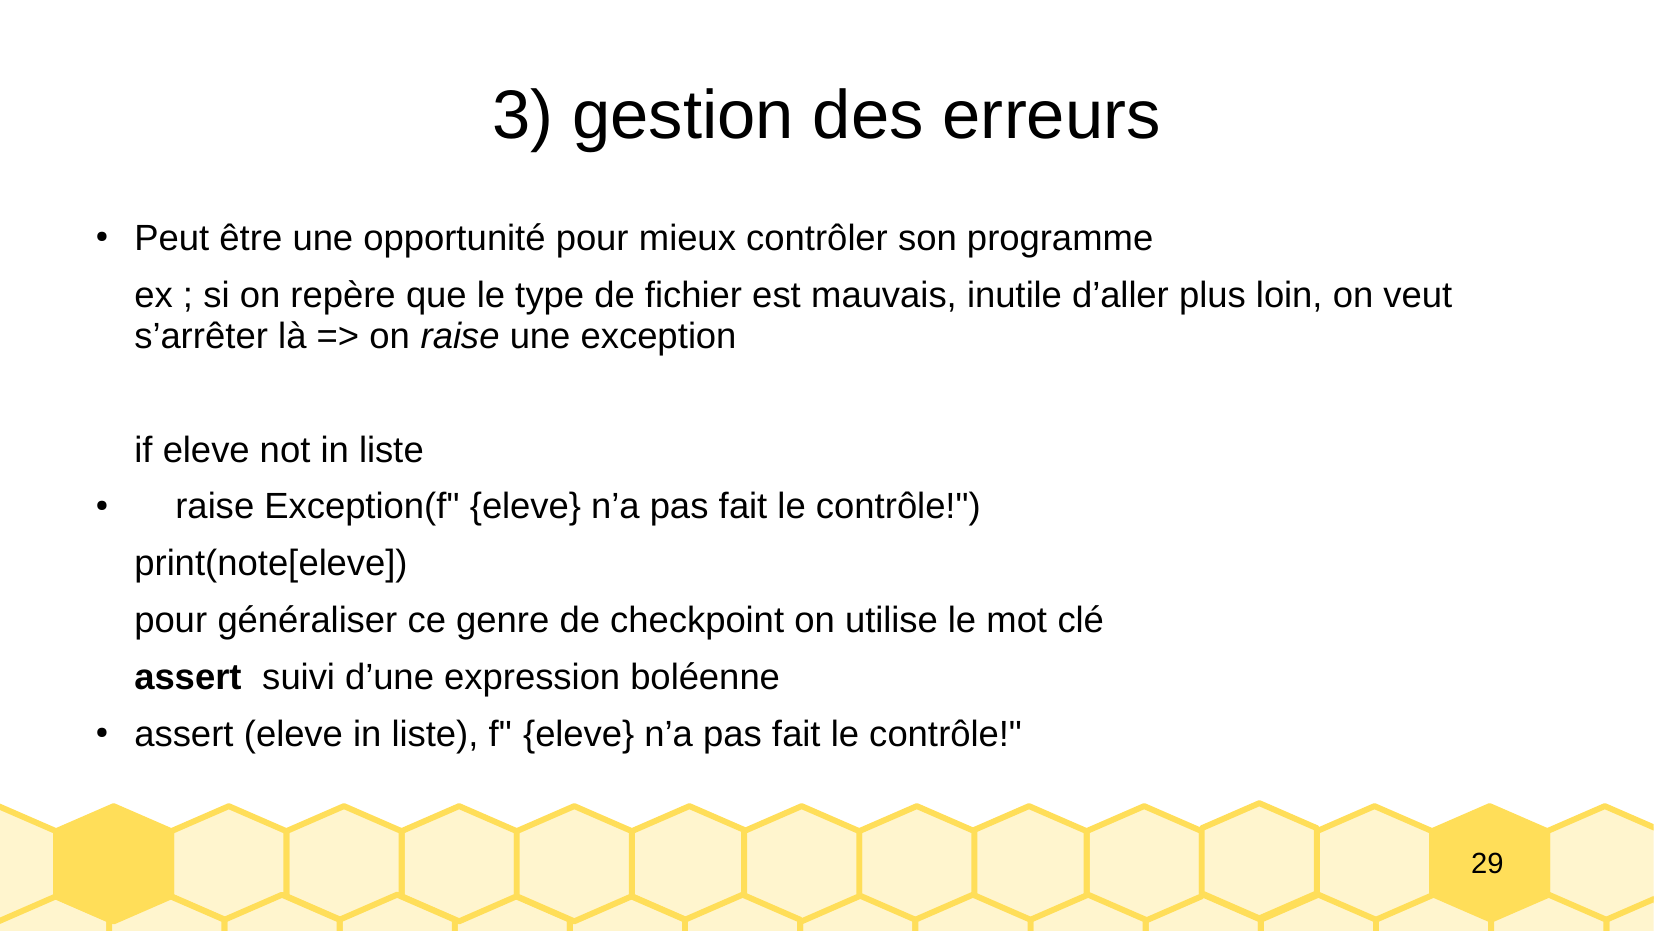

# 3) gestion des erreurs
Peut être une opportunité pour mieux contrôler son programme
ex ; si on repère que le type de fichier est mauvais, inutile d’aller plus loin, on veut s’arrêter là => on raise une exception
if eleve not in liste
 raise Exception(f" {eleve} n’a pas fait le contrôle!")
print(note[eleve])
pour généraliser ce genre de checkpoint on utilise le mot clé
assert suivi d’une expression boléenne
assert (eleve in liste), f" {eleve} n’a pas fait le contrôle!"